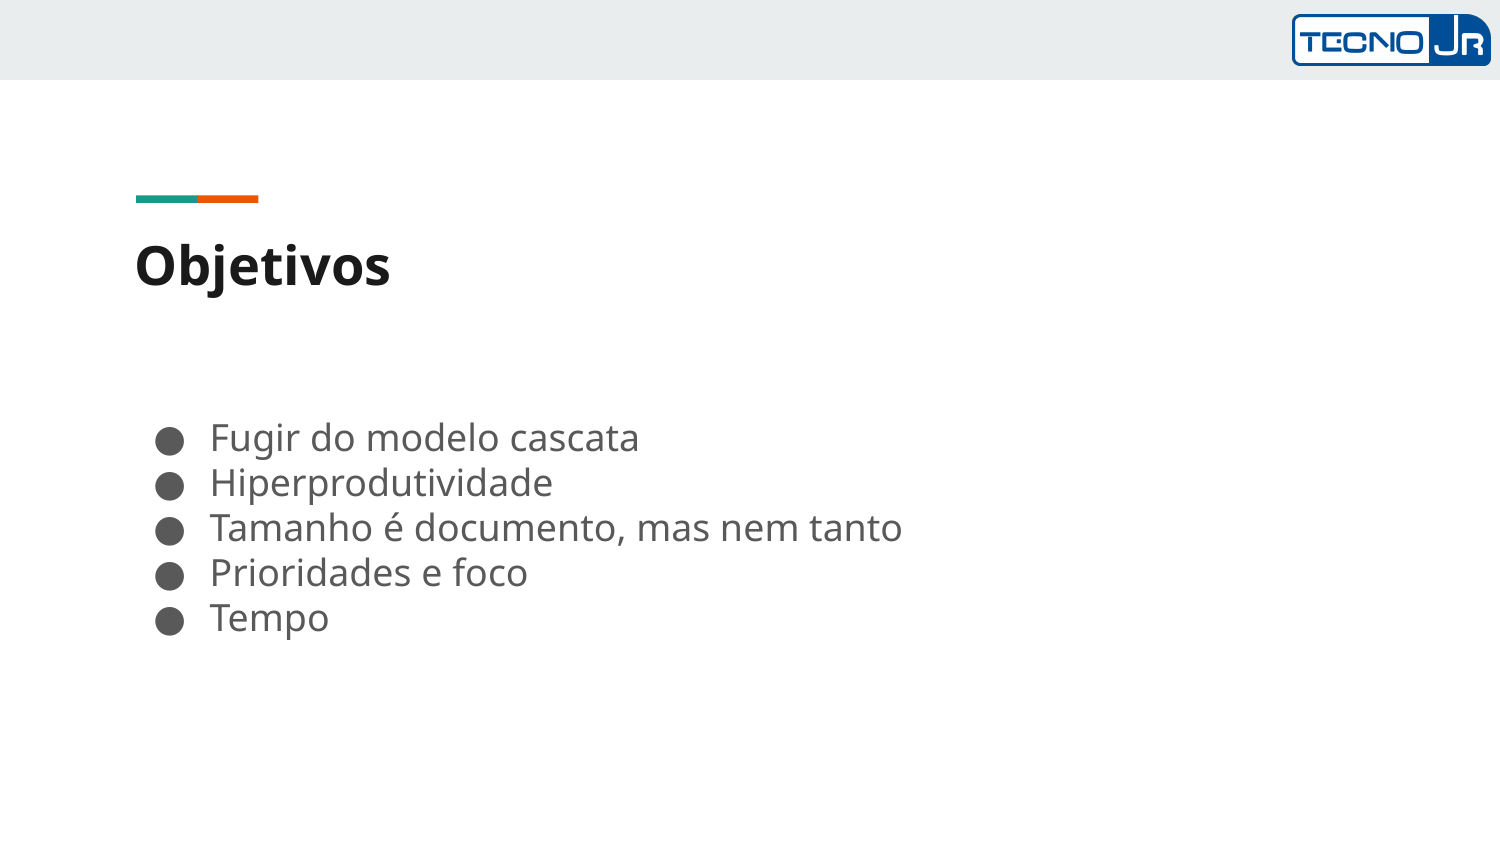

# Objetivos
Fugir do modelo cascata
Hiperprodutividade
Tamanho é documento, mas nem tanto
Prioridades e foco
Tempo